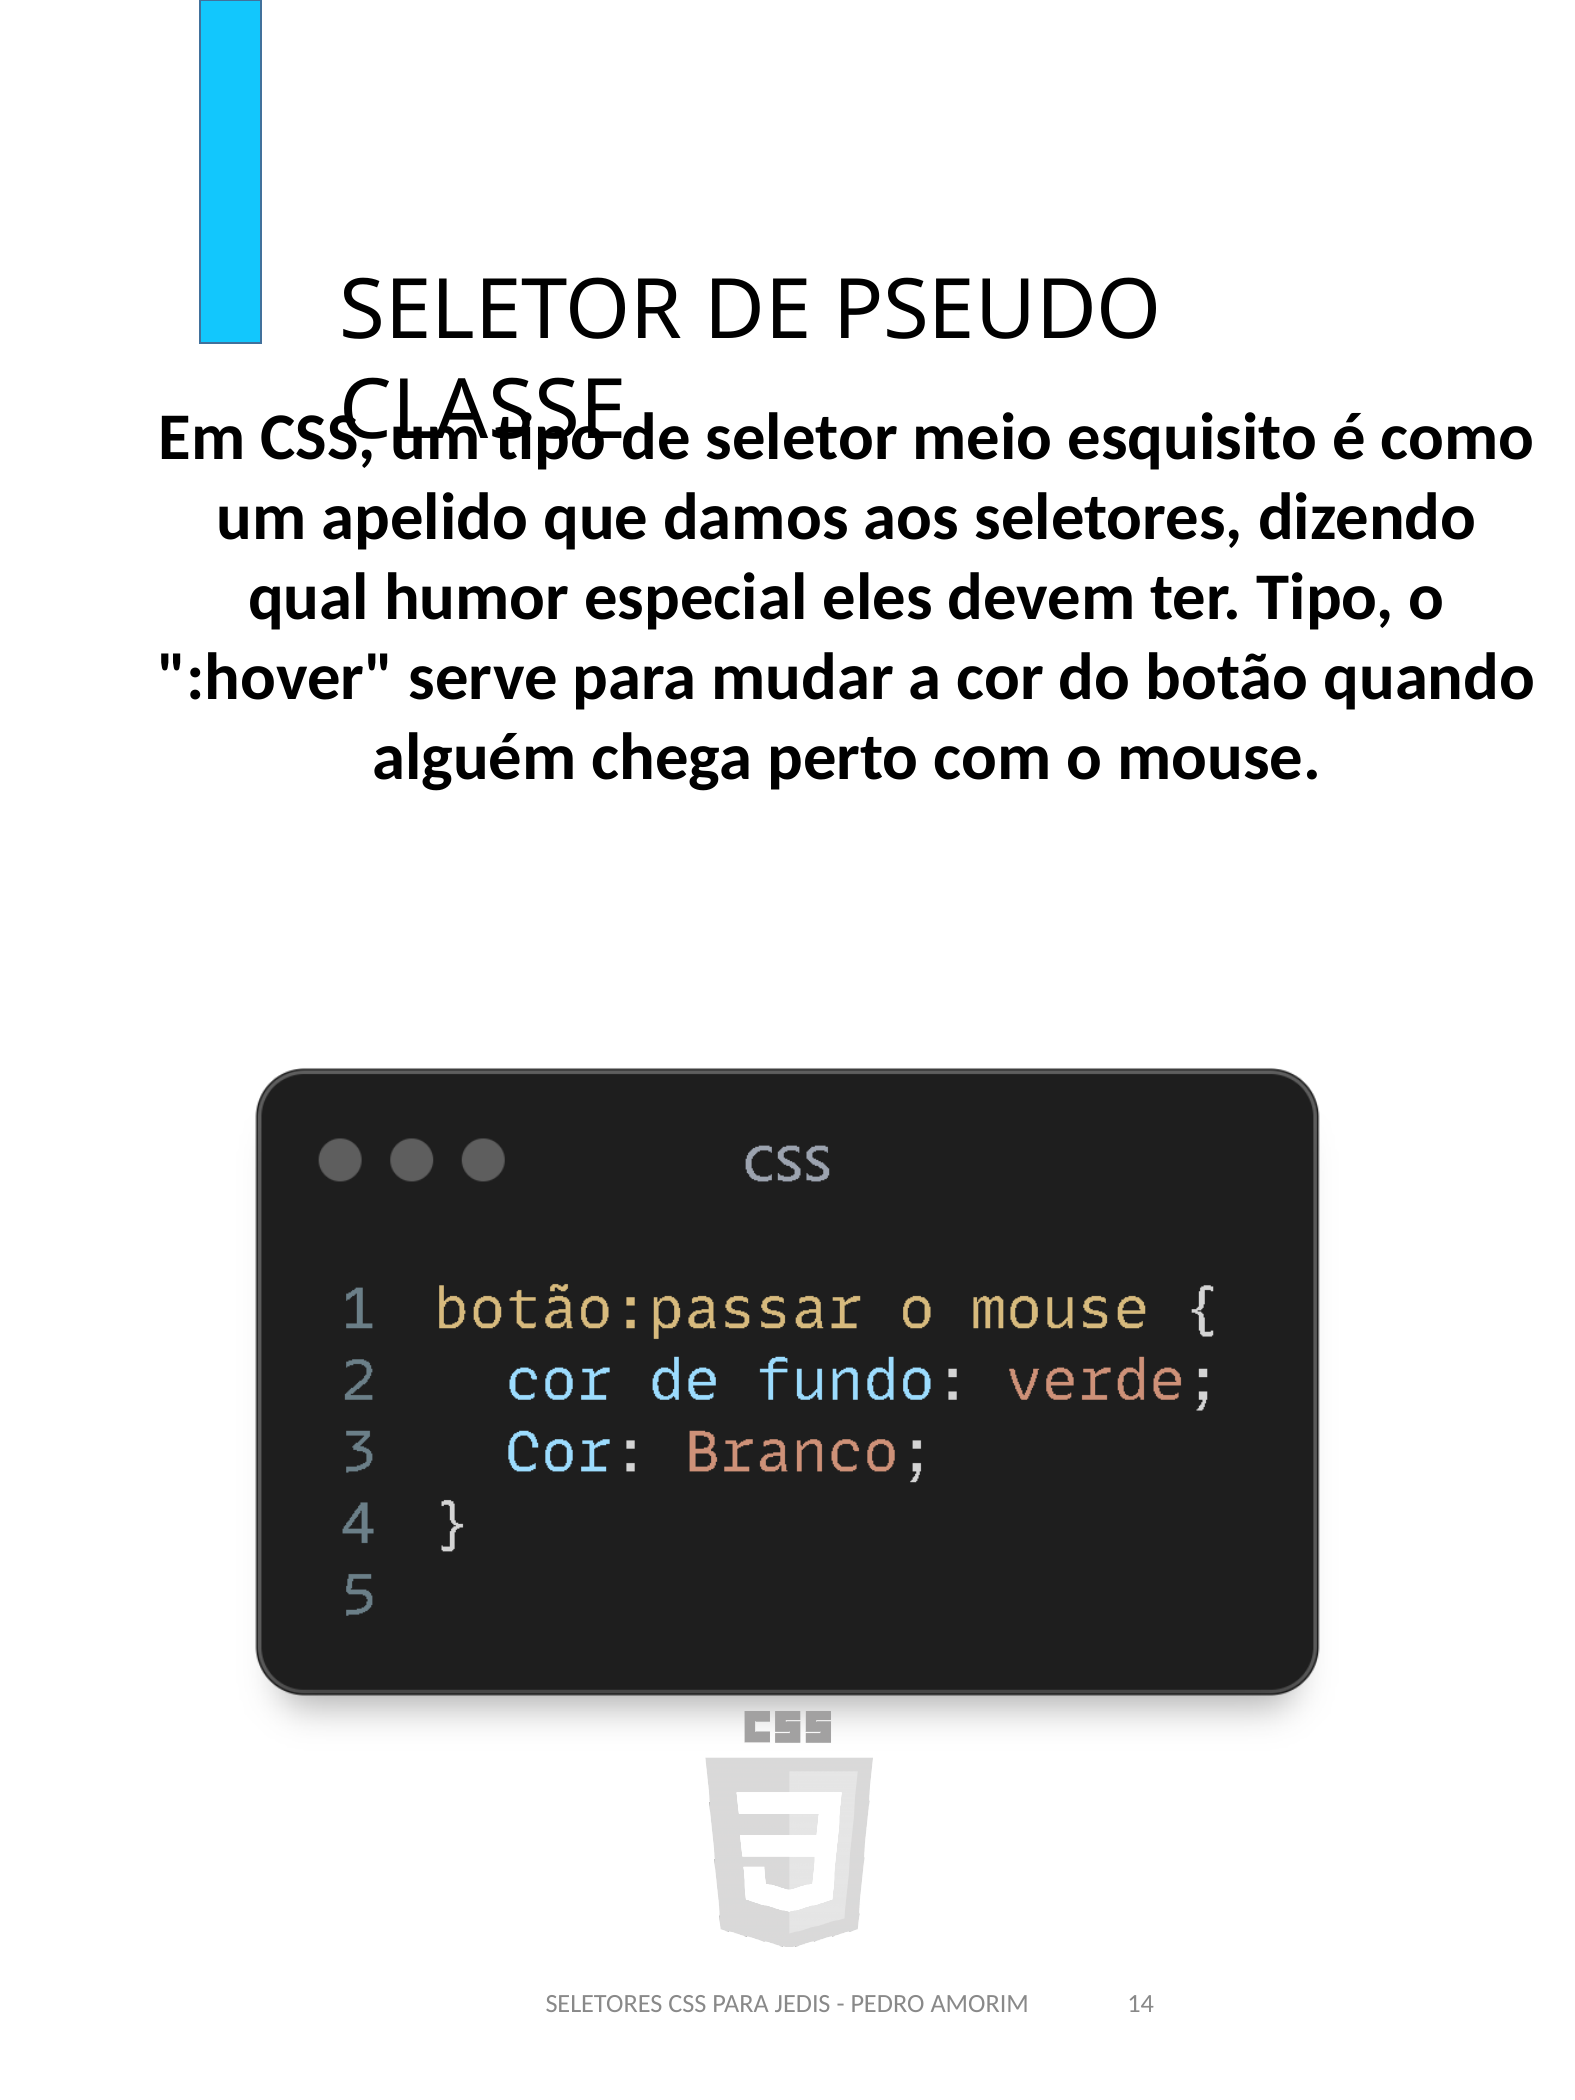

SELETOR DE PSEUDO CLASSE
Em CSS, um tipo de seletor meio esquisito é como um apelido que damos aos seletores, dizendo qual humor especial eles devem ter. Tipo, o ":hover" serve para mudar a cor do botão quando alguém chega perto com o mouse.
SELETORES CSS PARA JEDIS - PEDRO AMORIM